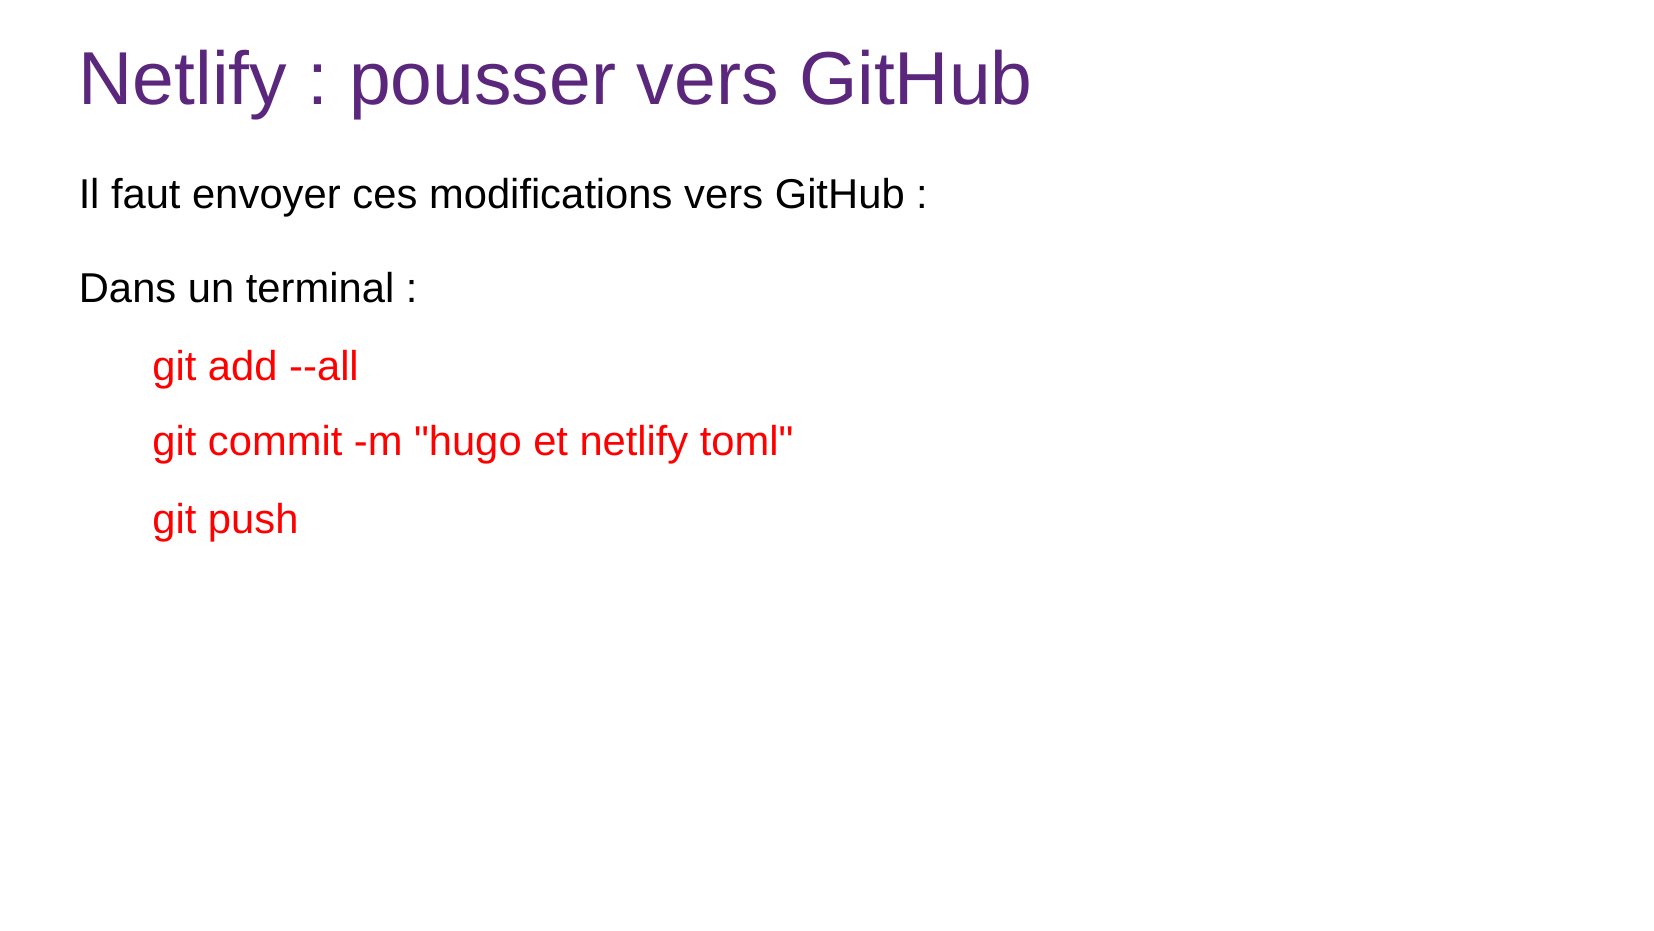

# Netlify : pousser vers GitHub
Il faut envoyer ces modifications vers GitHub :
Dans un terminal :
	git add --all
	git commit -m "hugo et netlify toml"
	git push